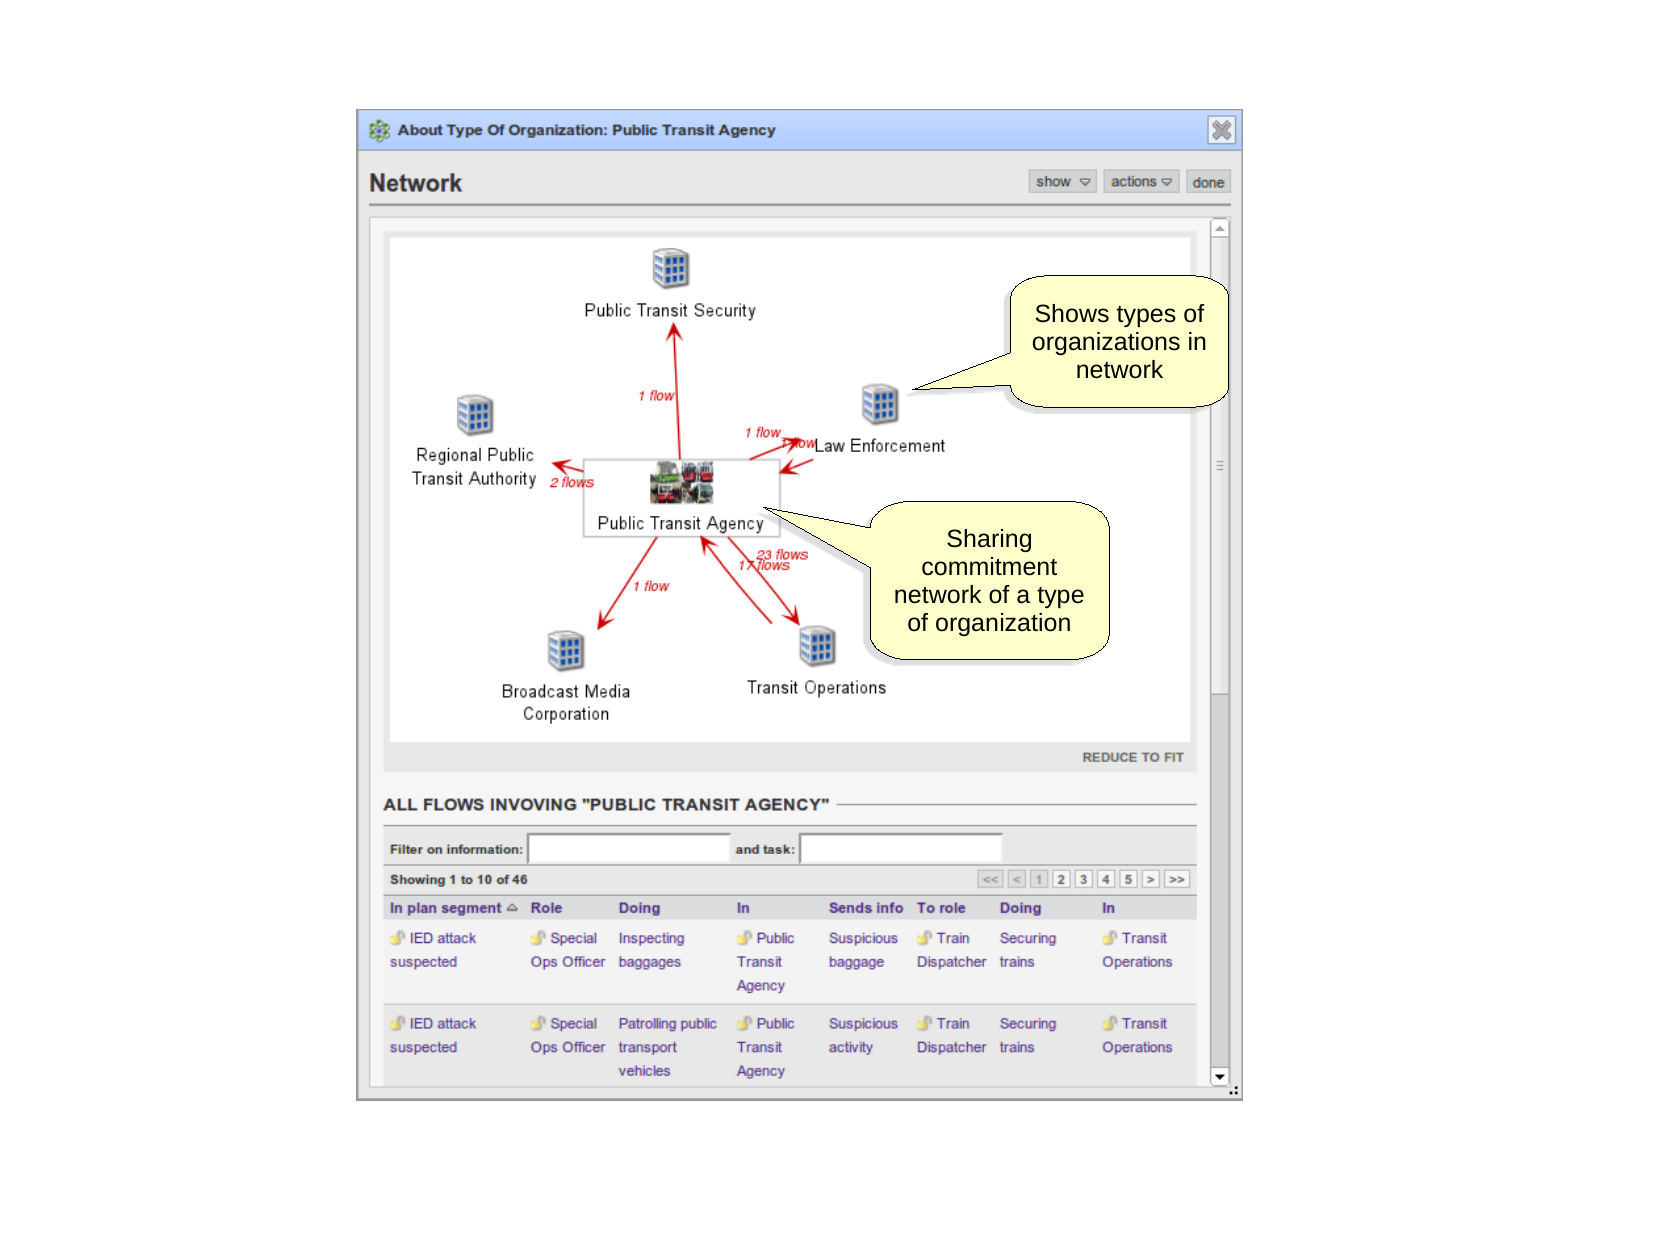

Shows types of organizations in network
Sharing commitment network of a type of organization